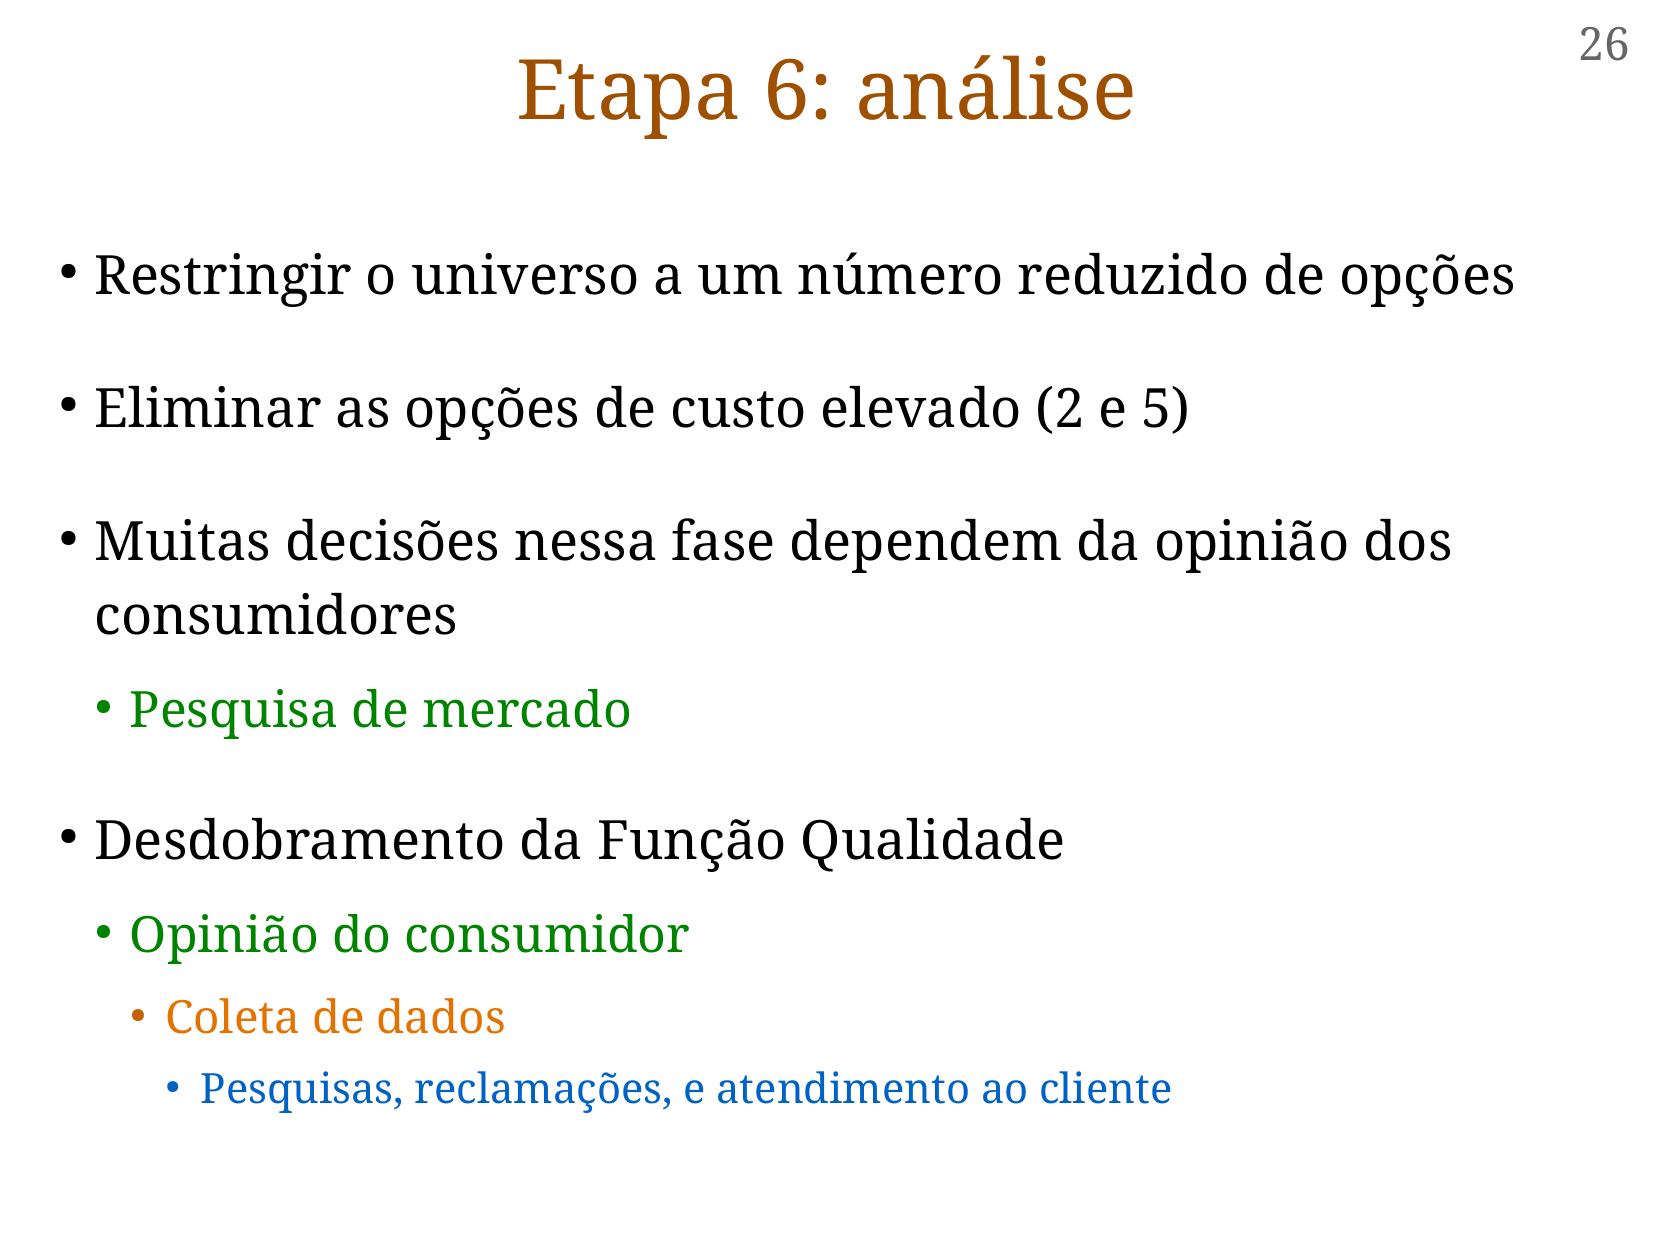

26
# Etapa 6: análise
Restringir o universo a um número reduzido de opções
Eliminar as opções de custo elevado (2 e 5)
Muitas decisões nessa fase dependem da opinião dos consumidores
Pesquisa de mercado
Desdobramento da Função Qualidade
Opinião do consumidor
Coleta de dados
Pesquisas, reclamações, e atendimento ao cliente